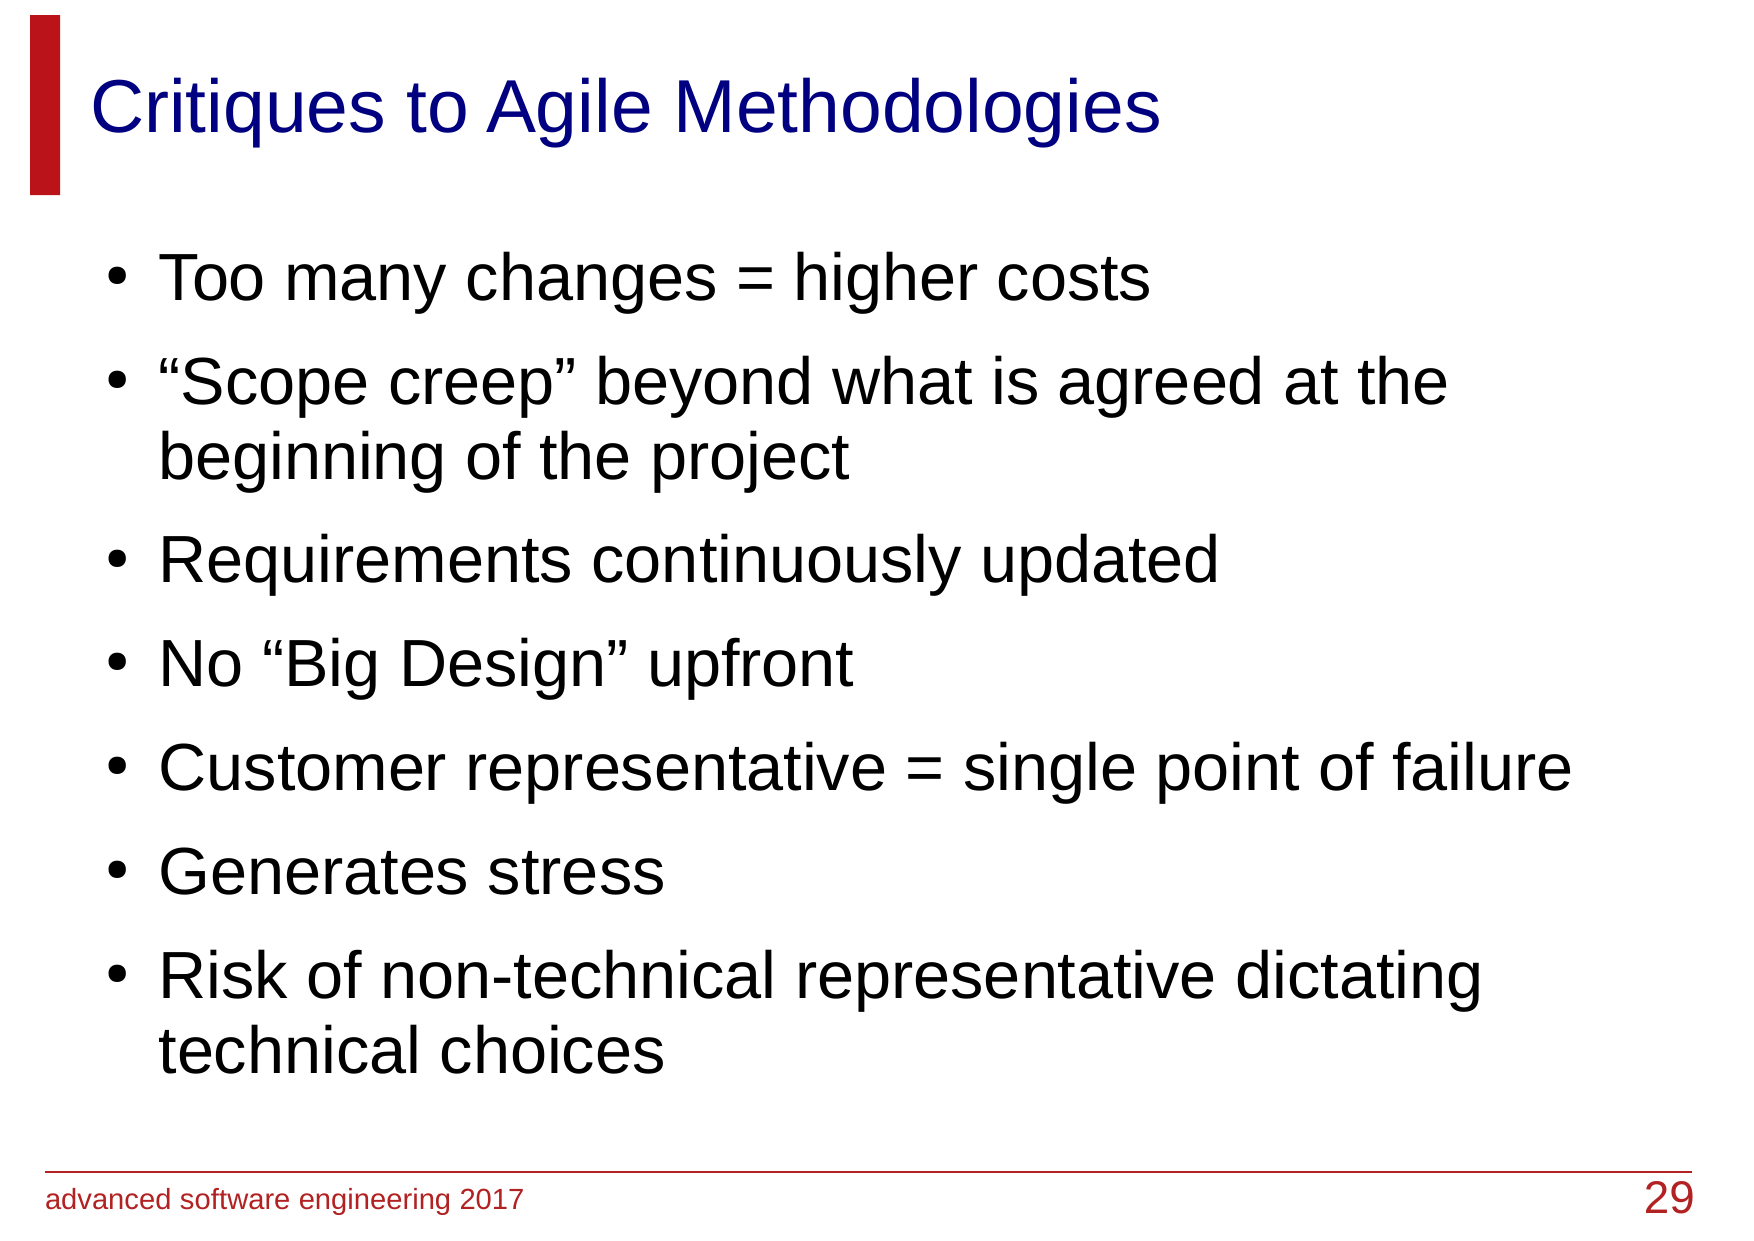

Critiques to Agile Methodologies
# Too many changes = higher costs
“Scope creep” beyond what is agreed at the beginning of the project
Requirements continuously updated
No “Big Design” upfront
Customer representative = single point of failure
Generates stress
Risk of non-technical representative dictating technical choices
29
advanced software engineering 2017